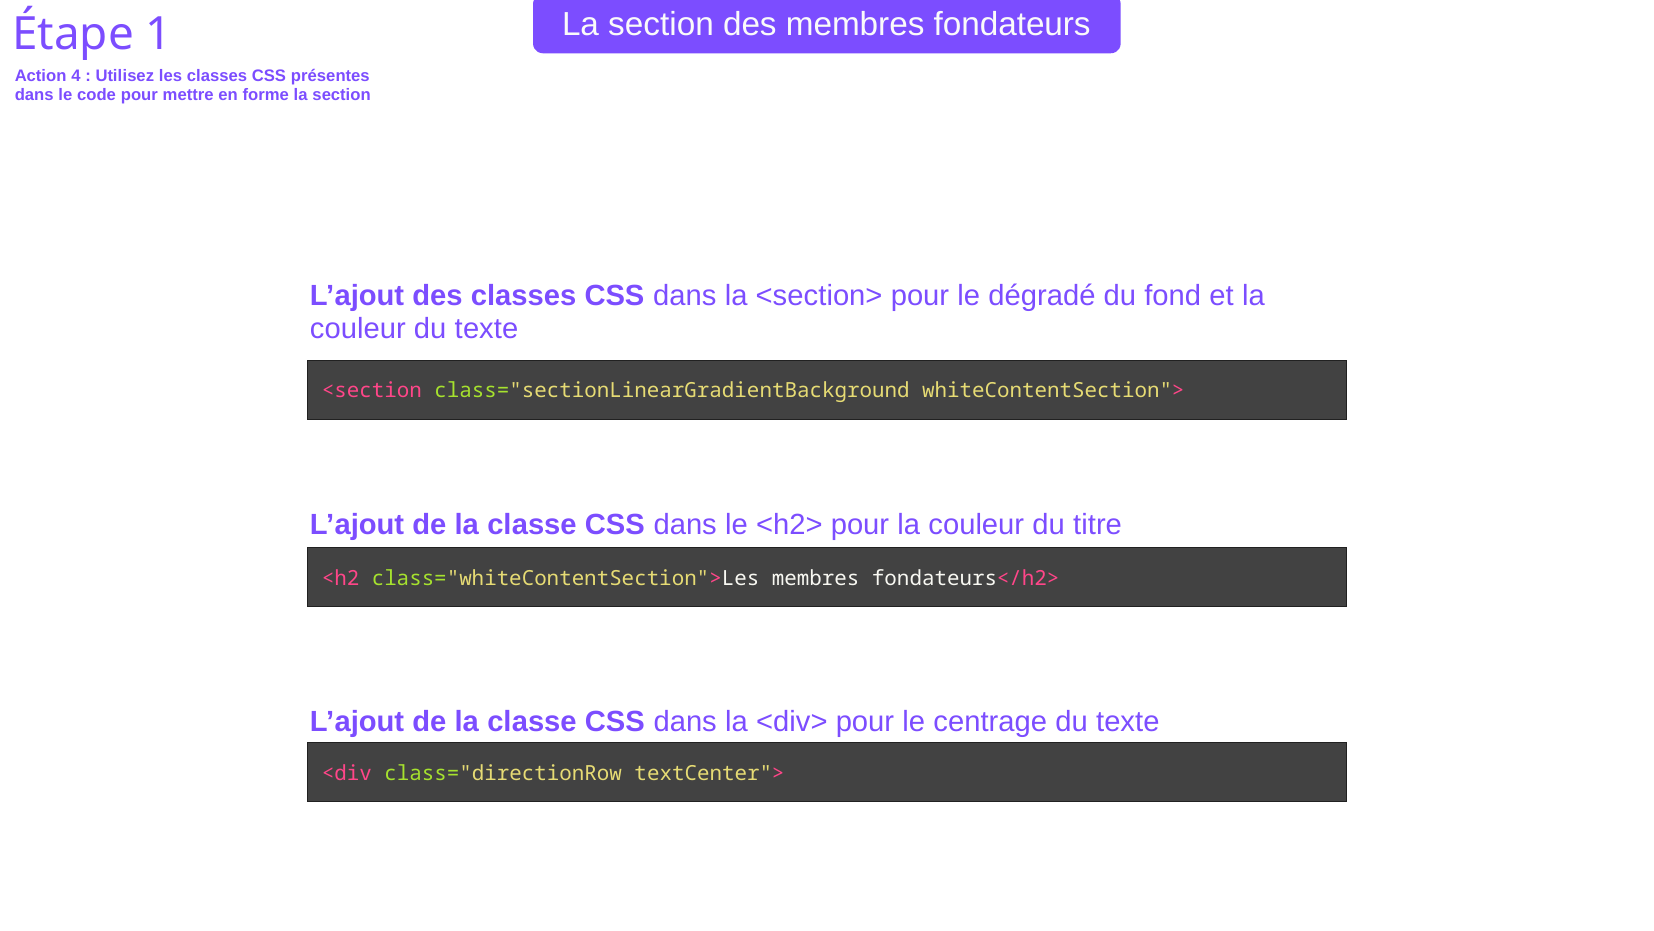

La section des membres fondateurs
# Étape 1
Action 4 : Utilisez les classes CSS présentes
dans le code pour mettre en forme la section
L’ajout des classes CSS dans la <section> pour le dégradé du fond et la couleur du texte
L’ajout de la classe CSS dans le <h2> pour la couleur du titre
L’ajout de la classe CSS dans la <div> pour le centrage du texte
<section class="sectionLinearGradientBackground whiteContentSection">
<h2 class="whiteContentSection">Les membres fondateurs</h2>
<div class="directionRow textCenter">